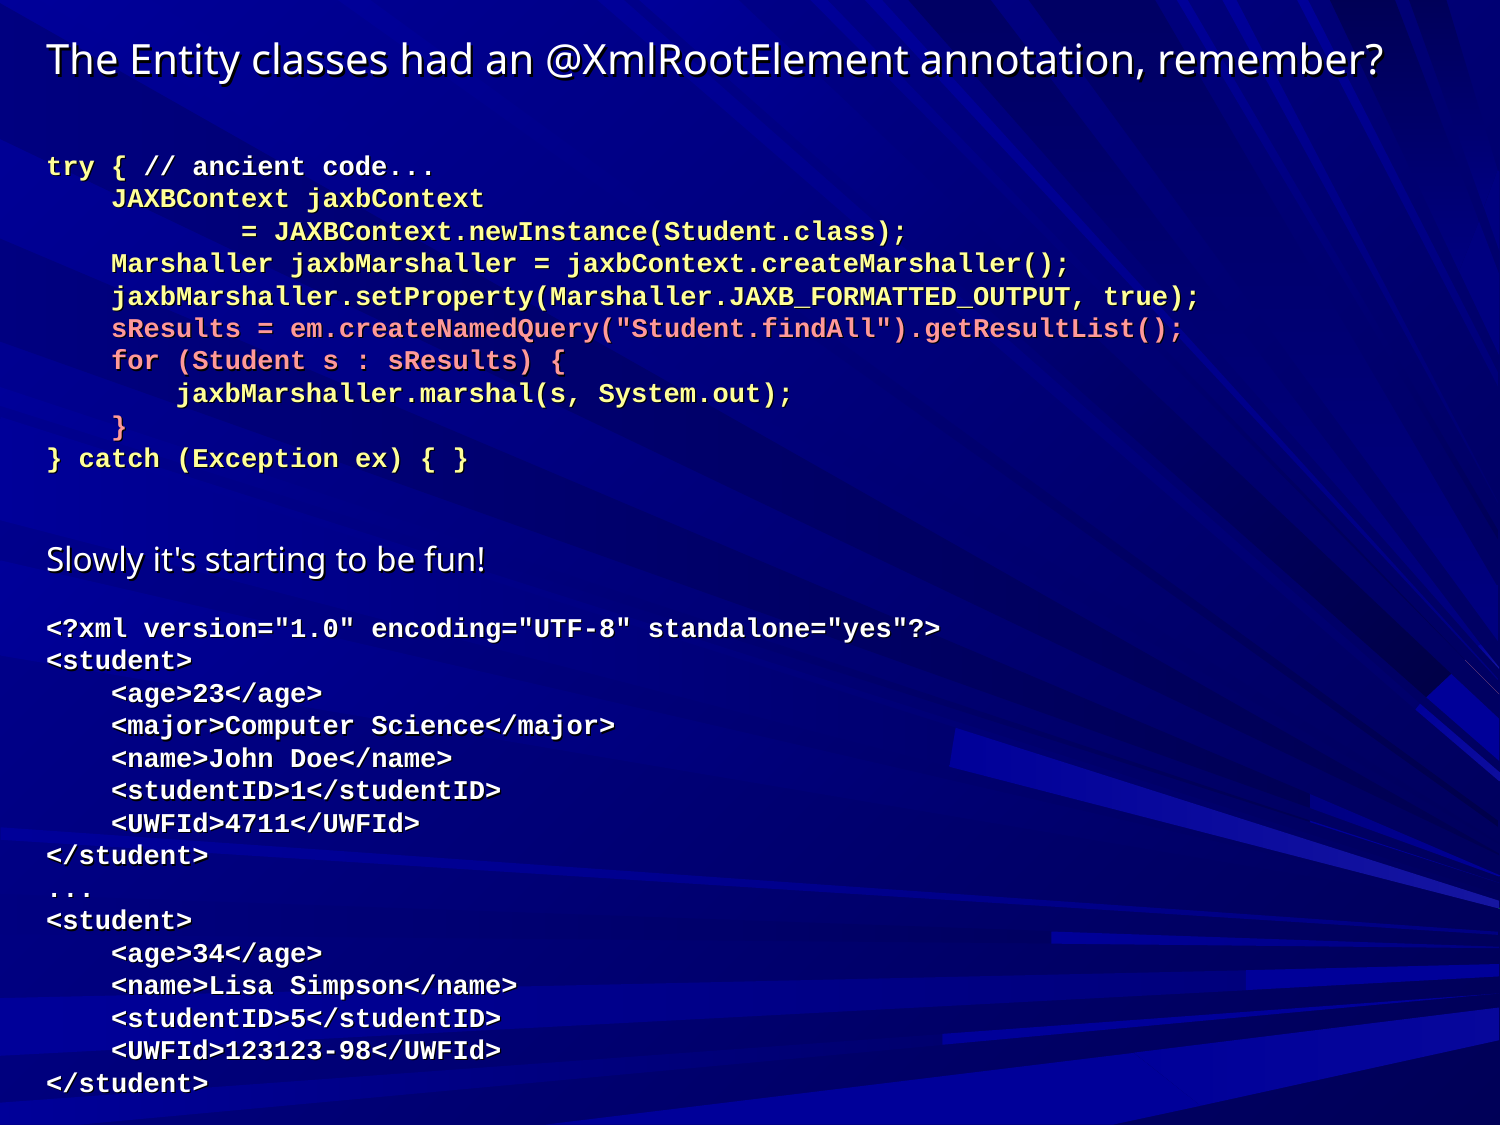

# The Entity classes had an @XmlRootElement annotation, remember? try { // ancient code... JAXBContext jaxbContext = JAXBContext.newInstance(Student.class); Marshaller jaxbMarshaller = jaxbContext.createMarshaller(); jaxbMarshaller.setProperty(Marshaller.JAXB_FORMATTED_OUTPUT, true); sResults = em.createNamedQuery("Student.findAll").getResultList(); for (Student s : sResults) { jaxbMarshaller.marshal(s, System.out); } } catch (Exception ex) { } Slowly it's starting to be fun! <?xml version="1.0" encoding="UTF-8" standalone="yes"?> <student> <age>23</age> <major>Computer Science</major> <name>John Doe</name> <studentID>1</studentID> <UWFId>4711</UWFId> </student> ... <student> <age>34</age> <name>Lisa Simpson</name> <studentID>5</studentID> <UWFId>123123-98</UWFId> </student>